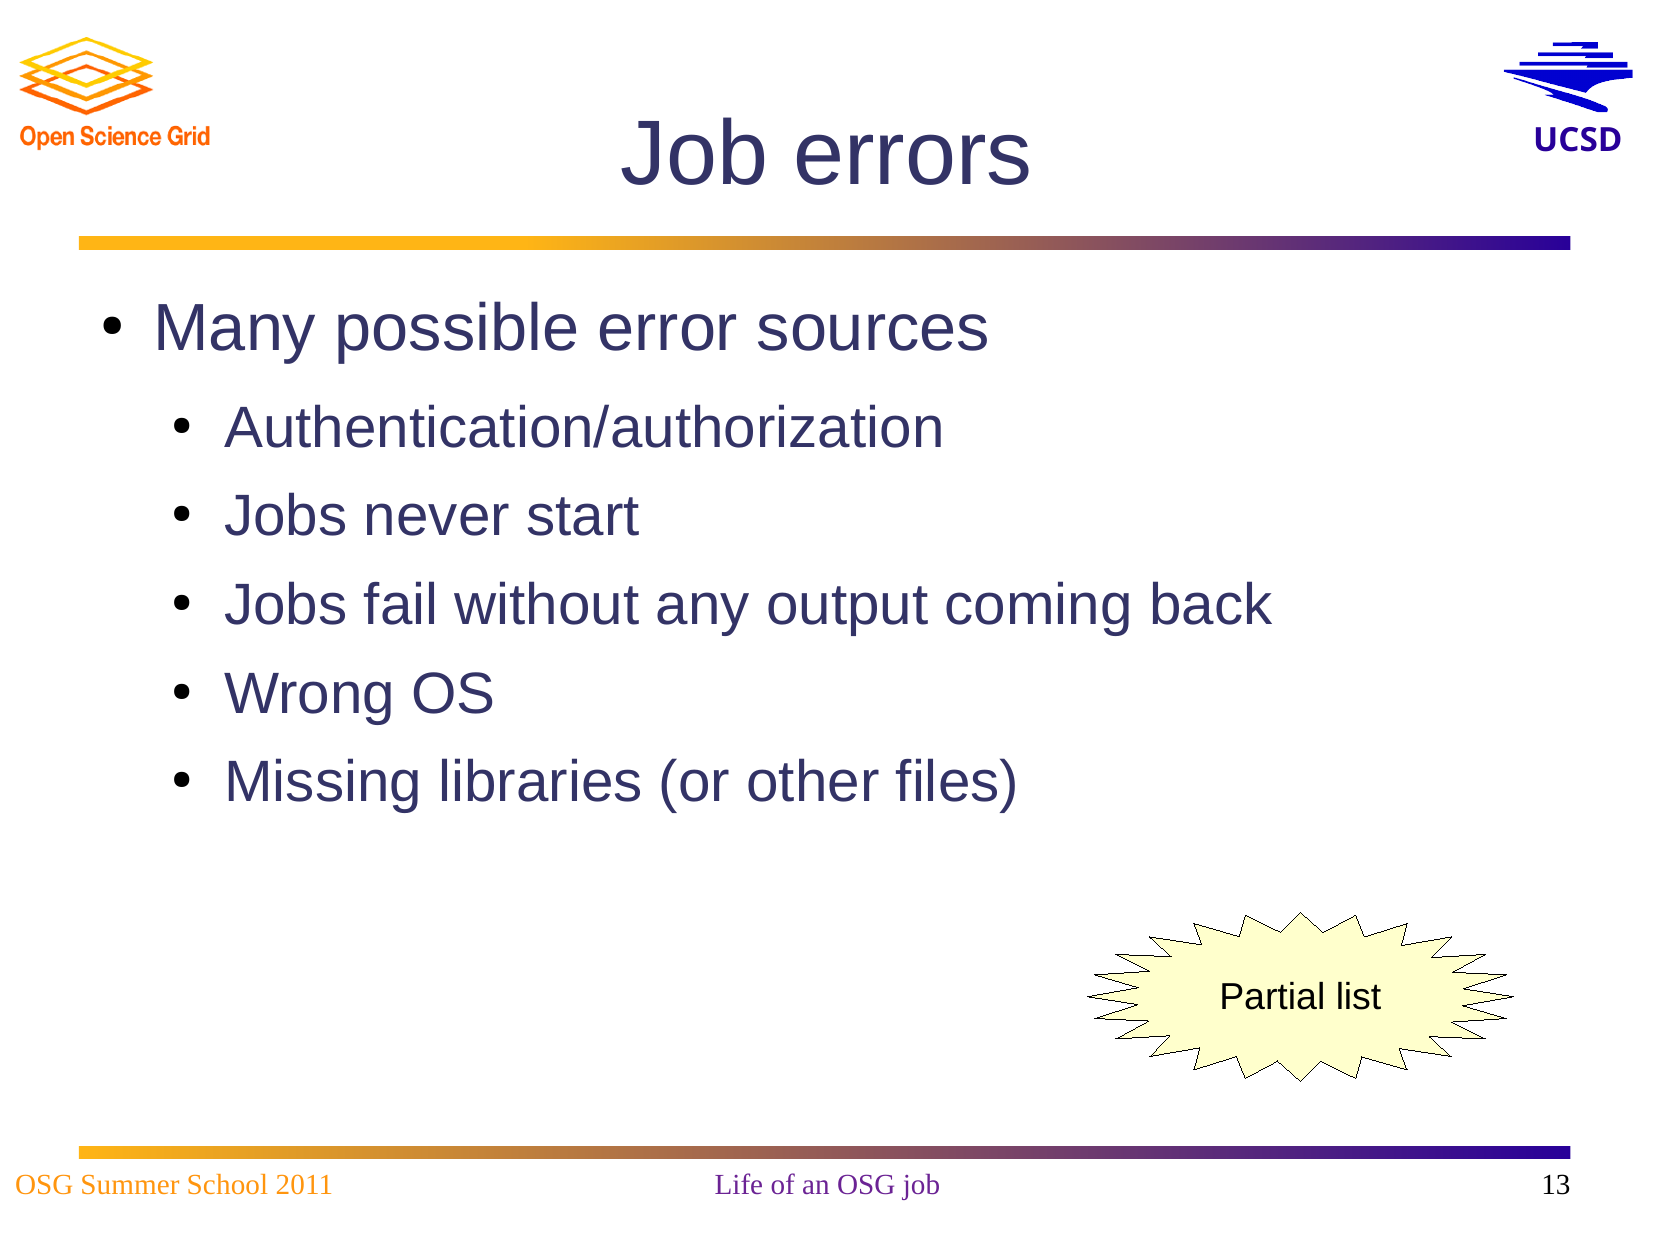

# Job errors
Many possible error sources
Authentication/authorization
Jobs never start
Jobs fail without any output coming back
Wrong OS
Missing libraries (or other files)
Partial list
OSG Summer School 2011
Life of an OSG job
13